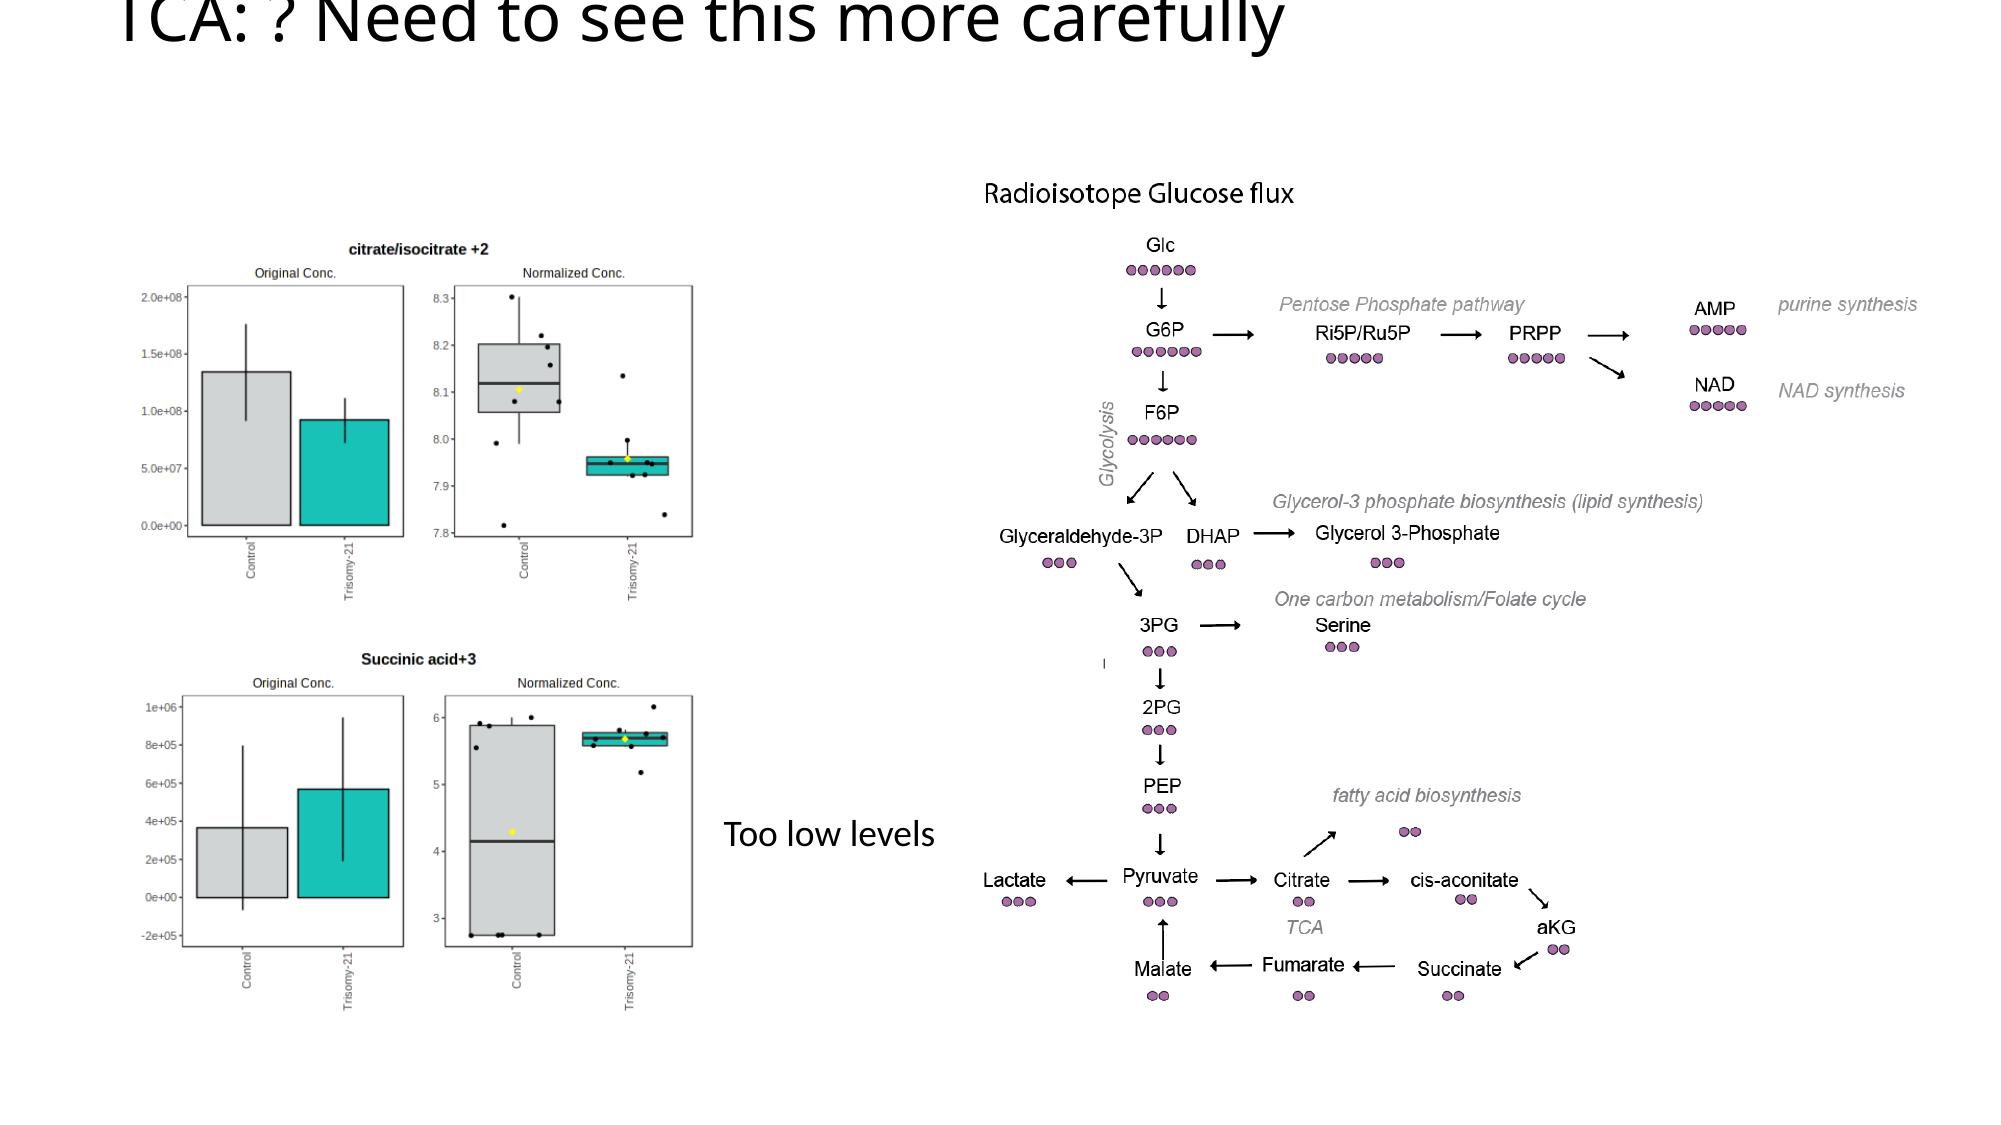

# TCA: ? Need to see this more carefully
Too low levels